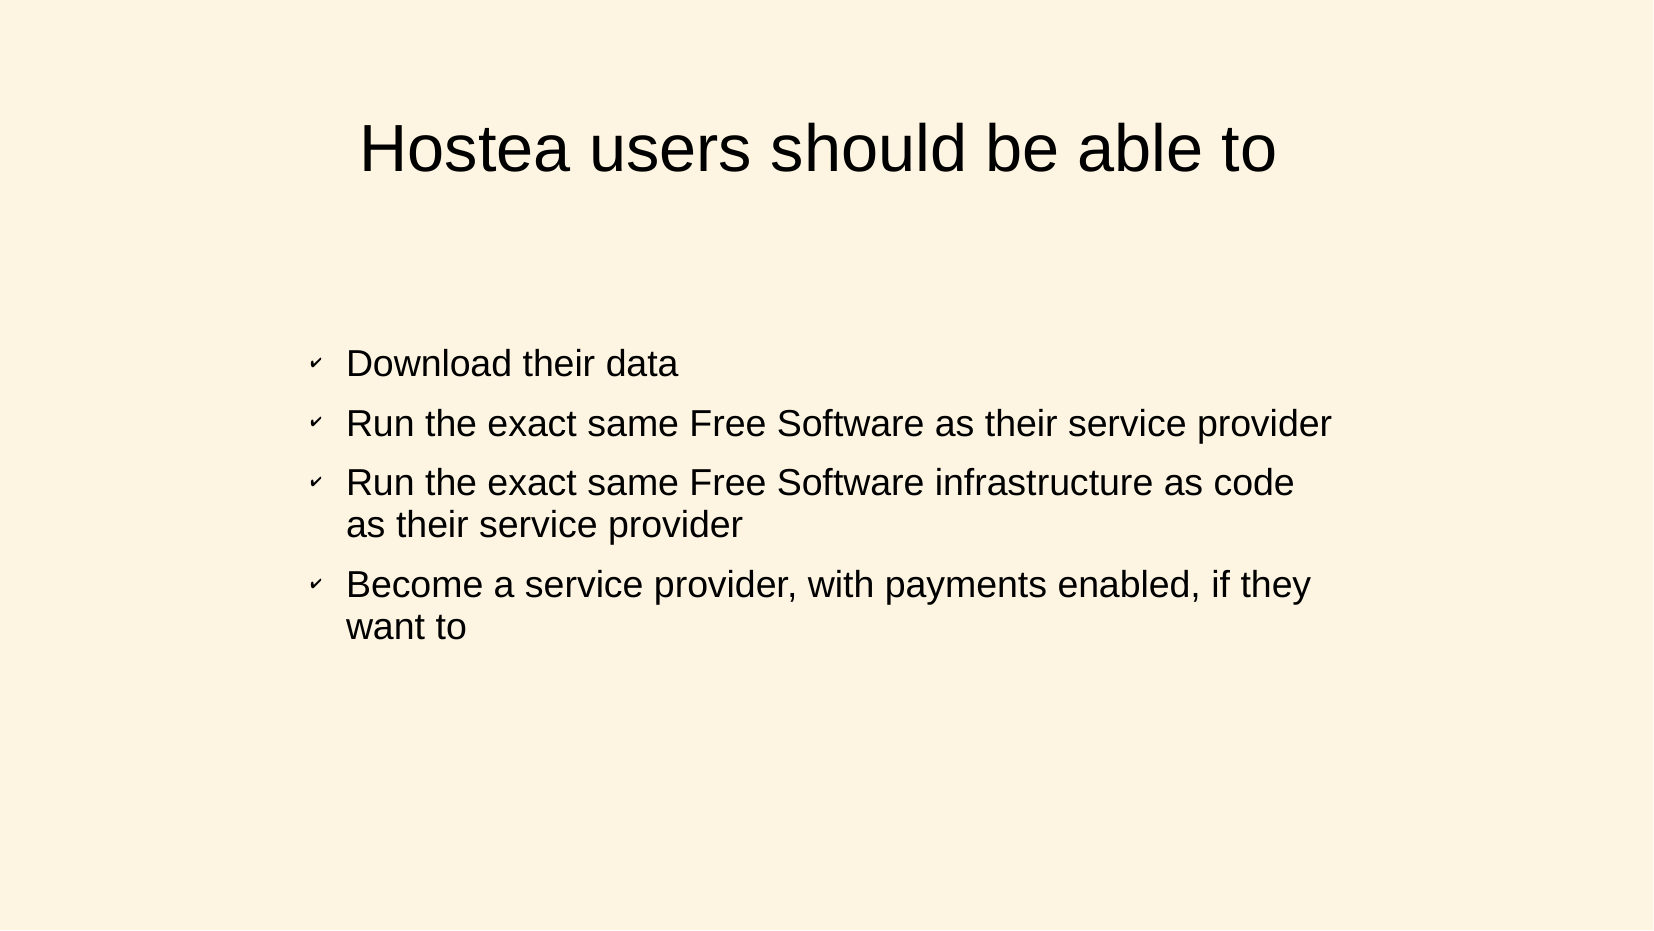

# Hostea users should be able to
Download their data
Run the exact same Free Software as their service provider
Run the exact same Free Software infrastructure as code as their service provider
Become a service provider, with payments enabled, if they want to